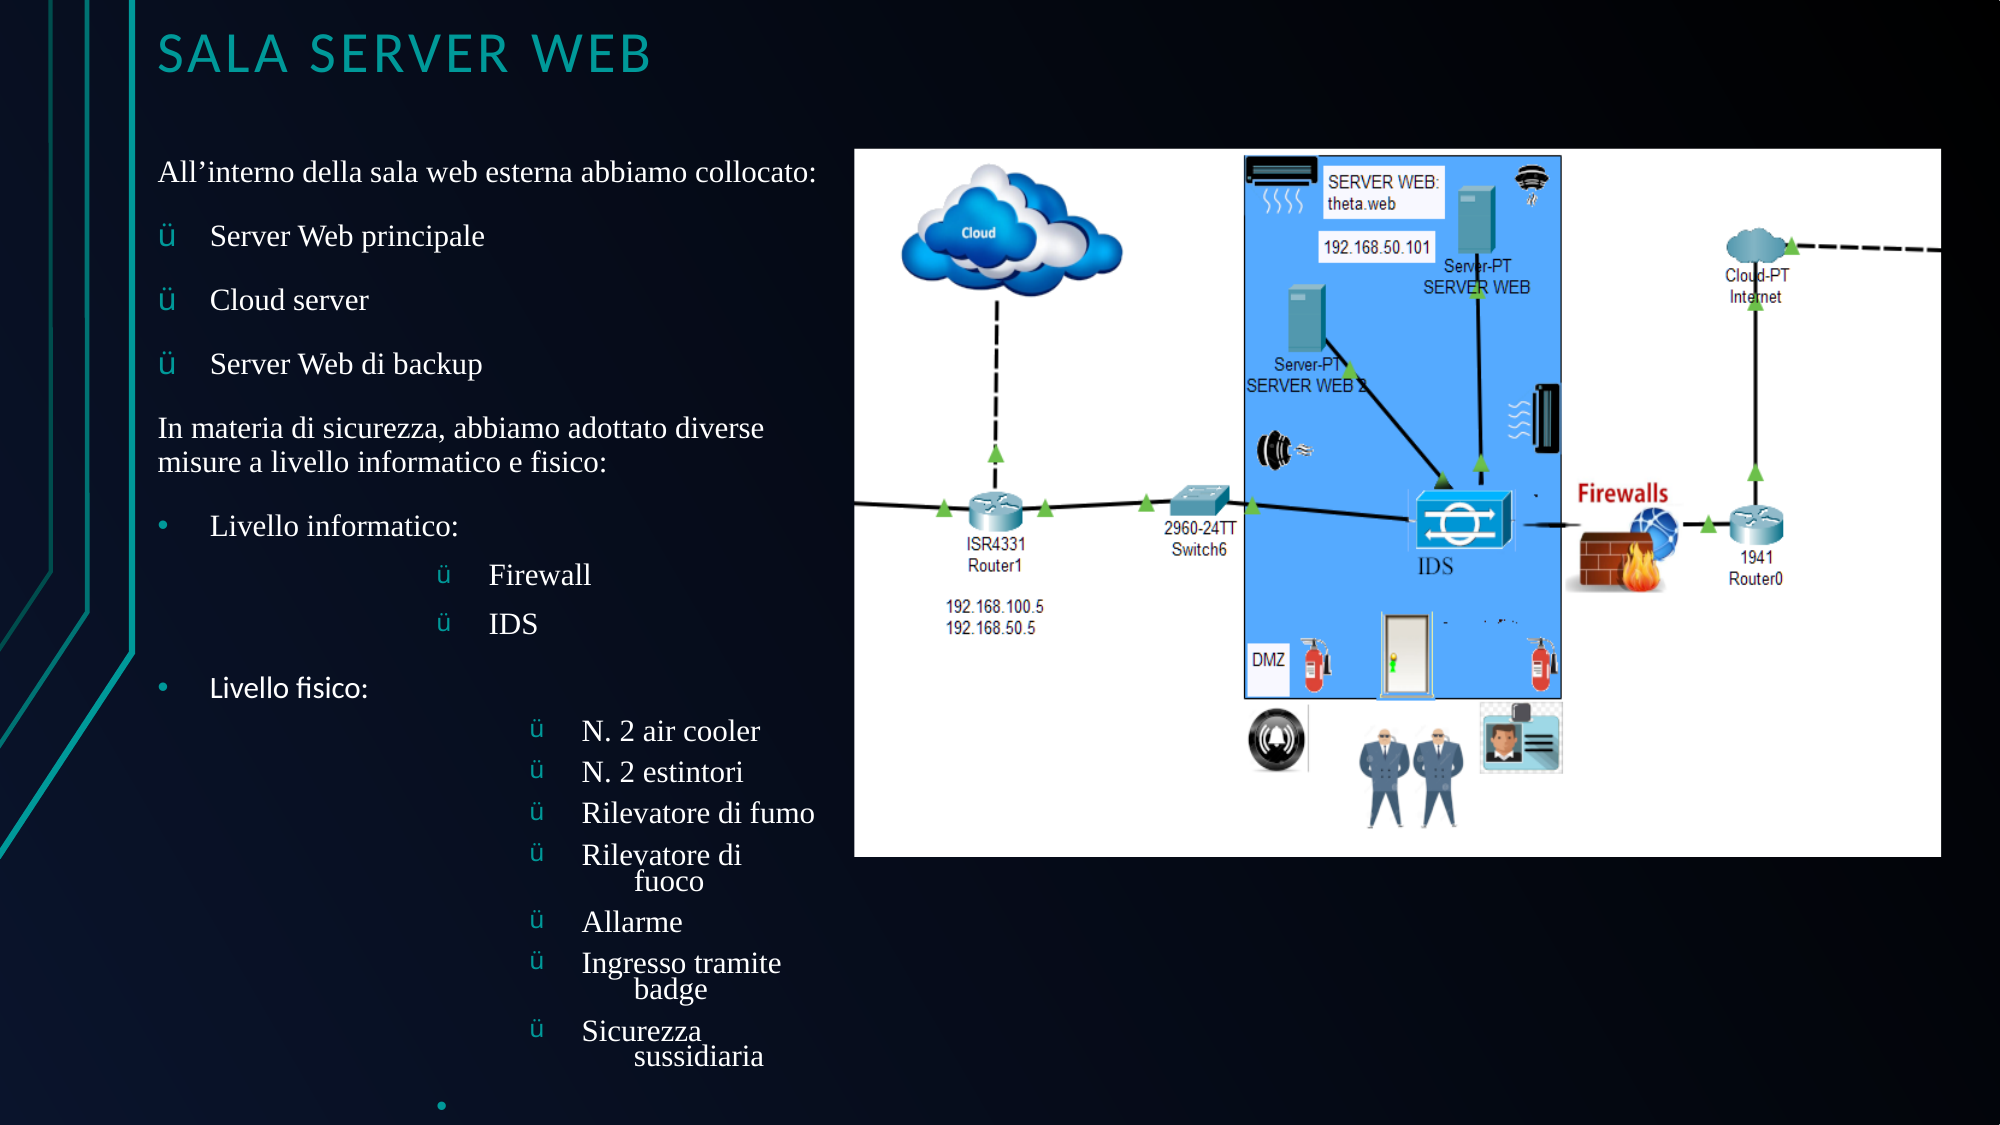

# SALA SERVER WEB
All’interno della sala web esterna abbiamo collocato:
Server Web principale
Cloud server
Server Web di backup
In materia di sicurezza, abbiamo adottato diverse misure a livello informatico e fisico:
Livello informatico:
Firewall
IDS
Livello fisico:
N. 2 air cooler
N. 2 estintori
Rilevatore di fumo
Rilevatore di fuoco
Allarme
Ingresso tramite badge
Sicurezza sussidiaria